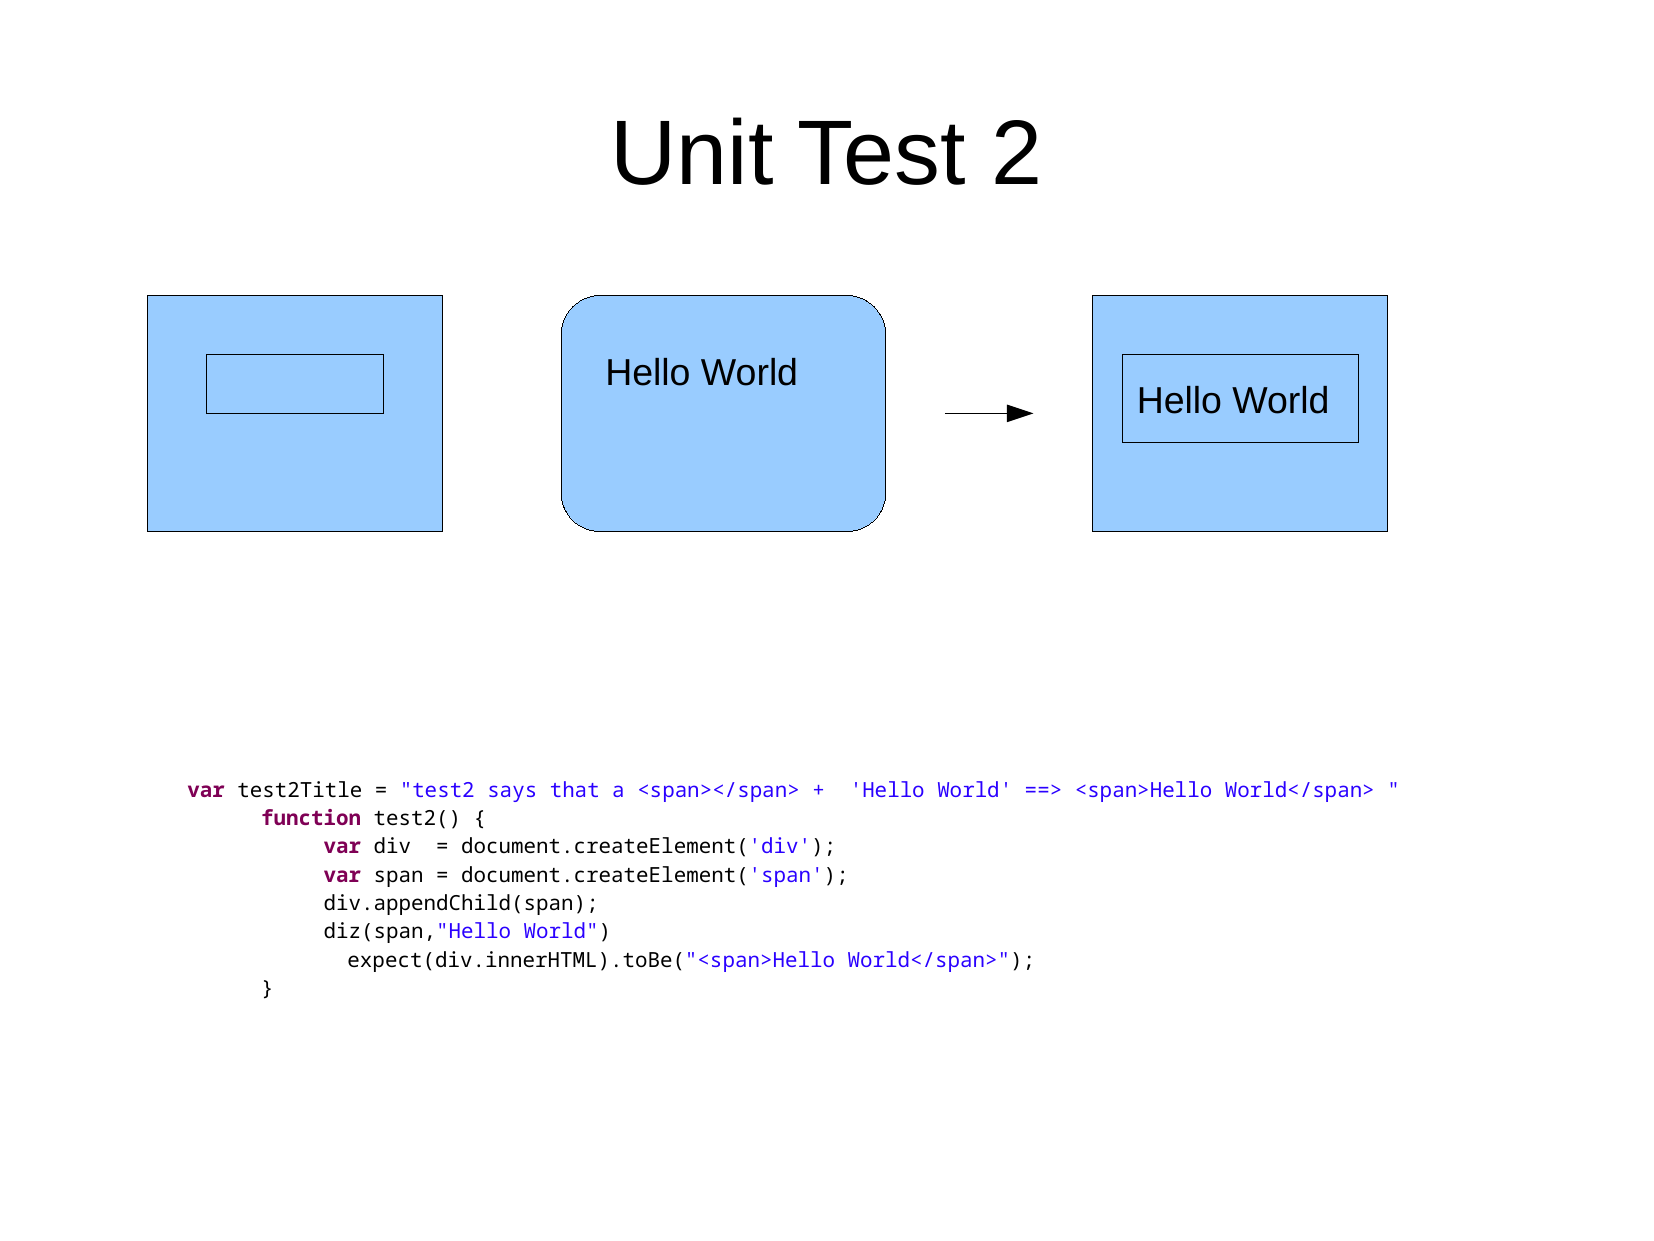

# Unit Test 2
Hello World
Hello World
var test2Title = "test2 says that a <span></span> + 'Hello World' ==> <span>Hello World</span> "
	function test2() {
	 var div = document.createElement('div');
	 var span = document.createElement('span');
	 div.appendChild(span);
	 diz(span,"Hello World")
		 expect(div.innerHTML).toBe("<span>Hello World</span>");
	}